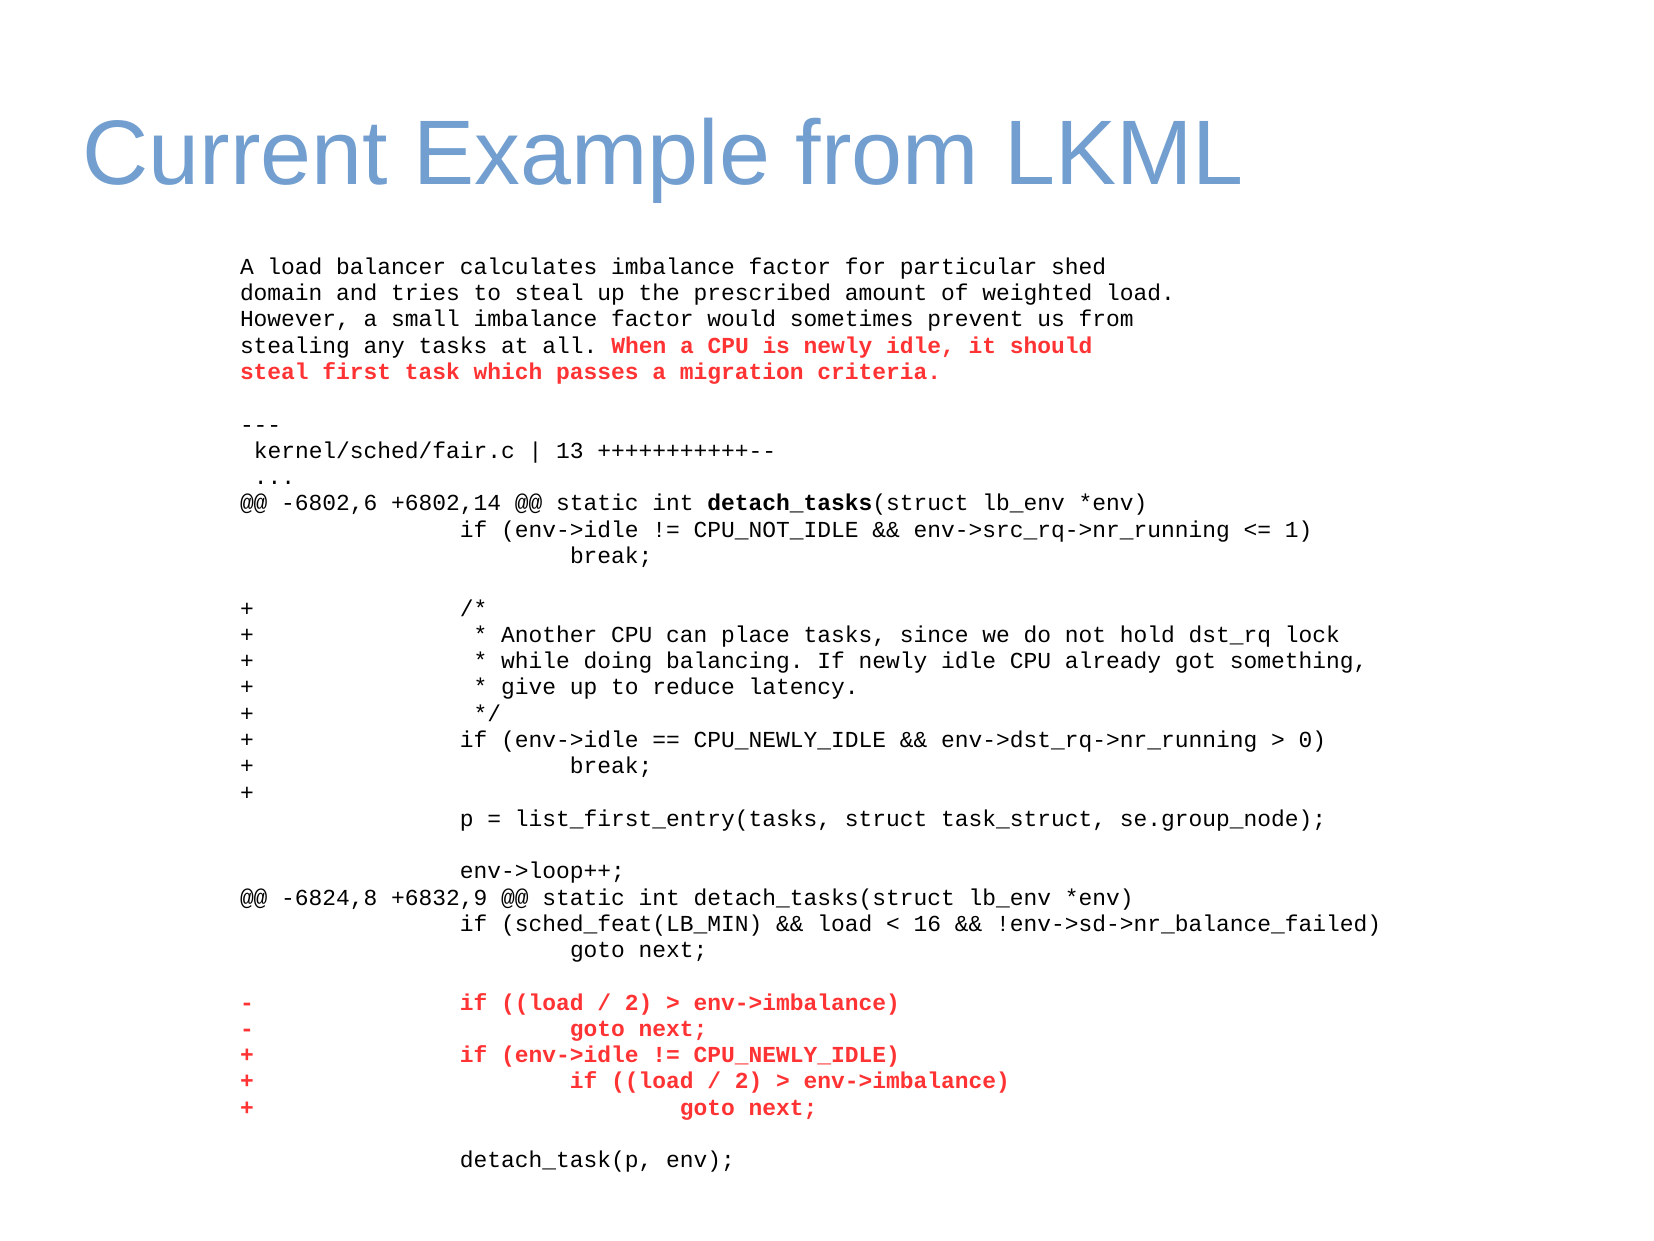

# Current Example from LKML
A load balancer calculates imbalance factor for particular shed
domain and tries to steal up the prescribed amount of weighted load.
However, a small imbalance factor would sometimes prevent us from
stealing any tasks at all. When a CPU is newly idle, it should
steal first task which passes a migration criteria.
---
 kernel/sched/fair.c | 13 +++++++++++--
 ...
@@ -6802,6 +6802,14 @@ static int detach_tasks(struct lb_env *env)
 if (env->idle != CPU_NOT_IDLE && env->src_rq->nr_running <= 1)
 break;
+ /*
+ * Another CPU can place tasks, since we do not hold dst_rq lock
+ * while doing balancing. If newly idle CPU already got something,
+ * give up to reduce latency.
+ */
+ if (env->idle == CPU_NEWLY_IDLE && env->dst_rq->nr_running > 0)
+ break;
+
 p = list_first_entry(tasks, struct task_struct, se.group_node);
 env->loop++;
@@ -6824,8 +6832,9 @@ static int detach_tasks(struct lb_env *env)
 if (sched_feat(LB_MIN) && load < 16 && !env->sd->nr_balance_failed)
 goto next;
- if ((load / 2) > env->imbalance)
- goto next;
+ if (env->idle != CPU_NEWLY_IDLE)
+ if ((load / 2) > env->imbalance)
+ goto next;
 detach_task(p, env);